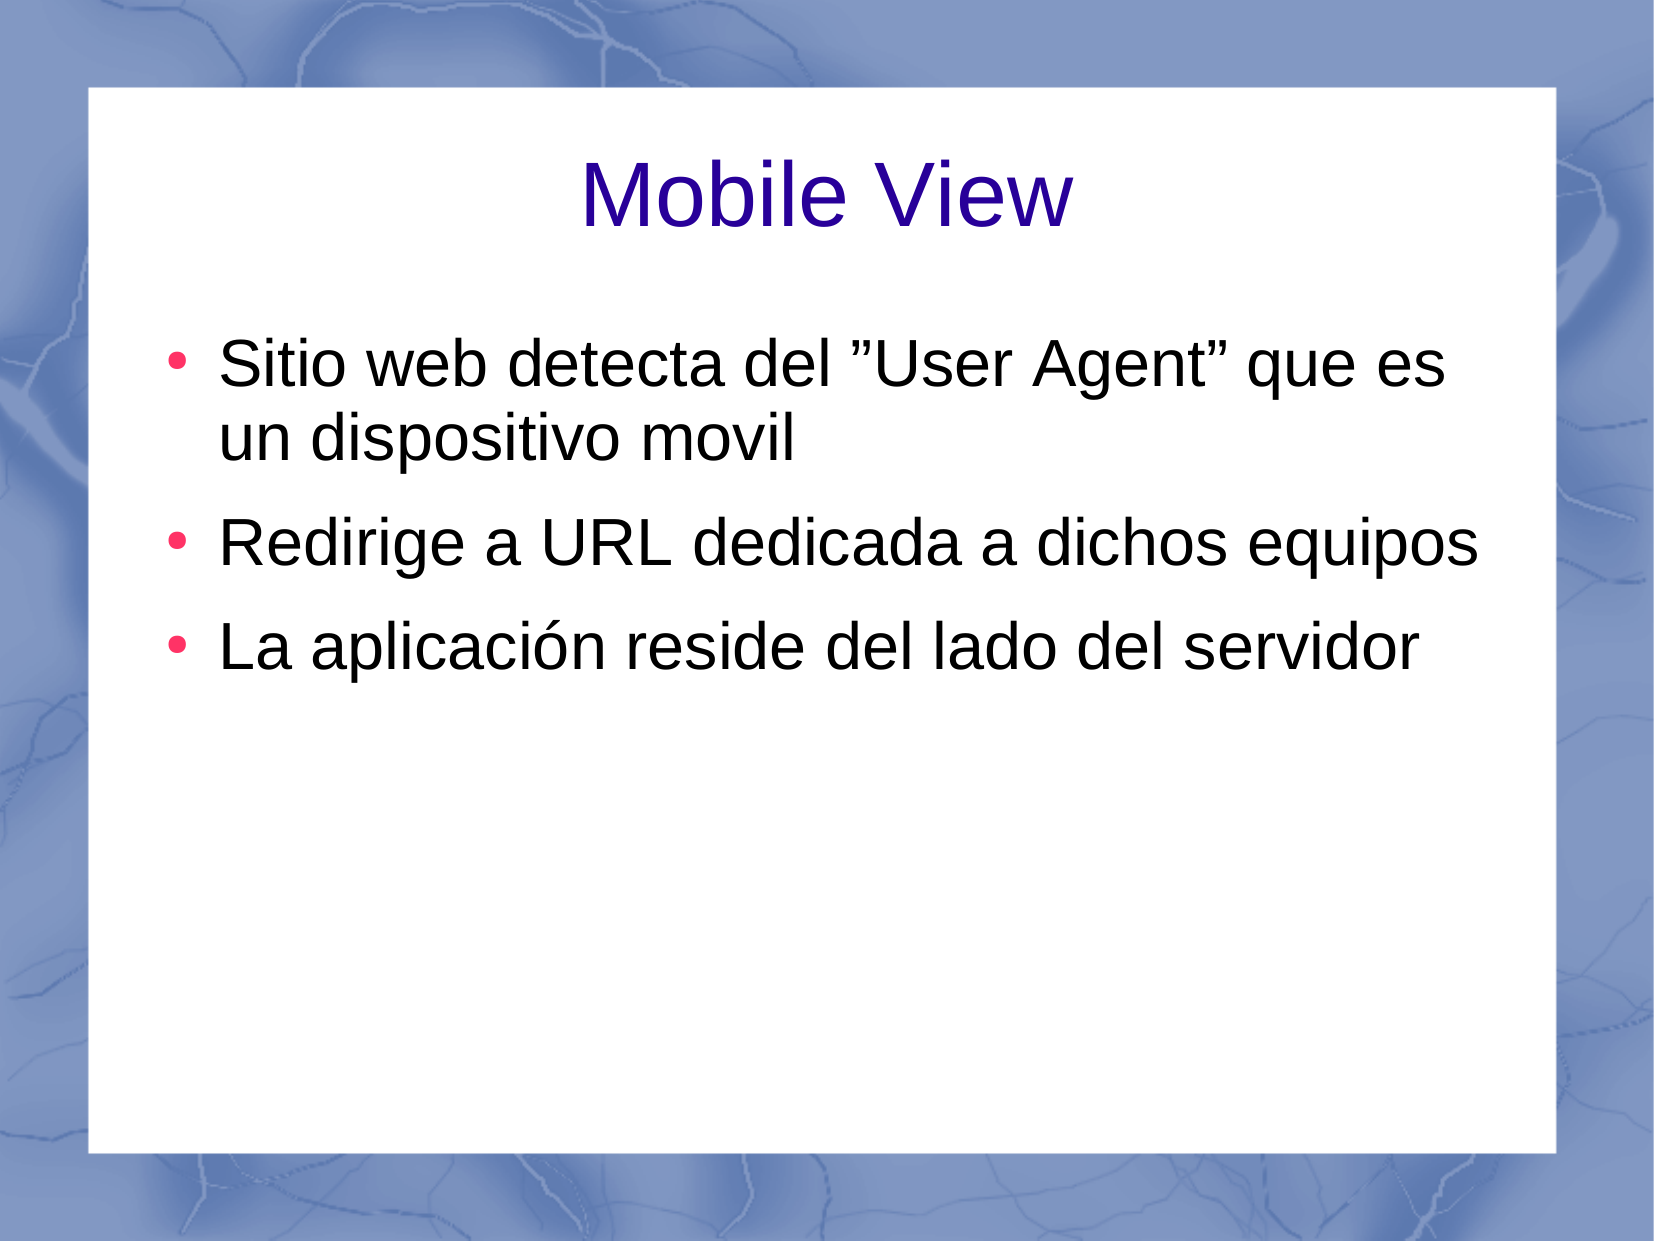

# Mobile View
Sitio web detecta del ”User Agent” que es un dispositivo movil
Redirige a URL dedicada a dichos equipos
La aplicación reside del lado del servidor